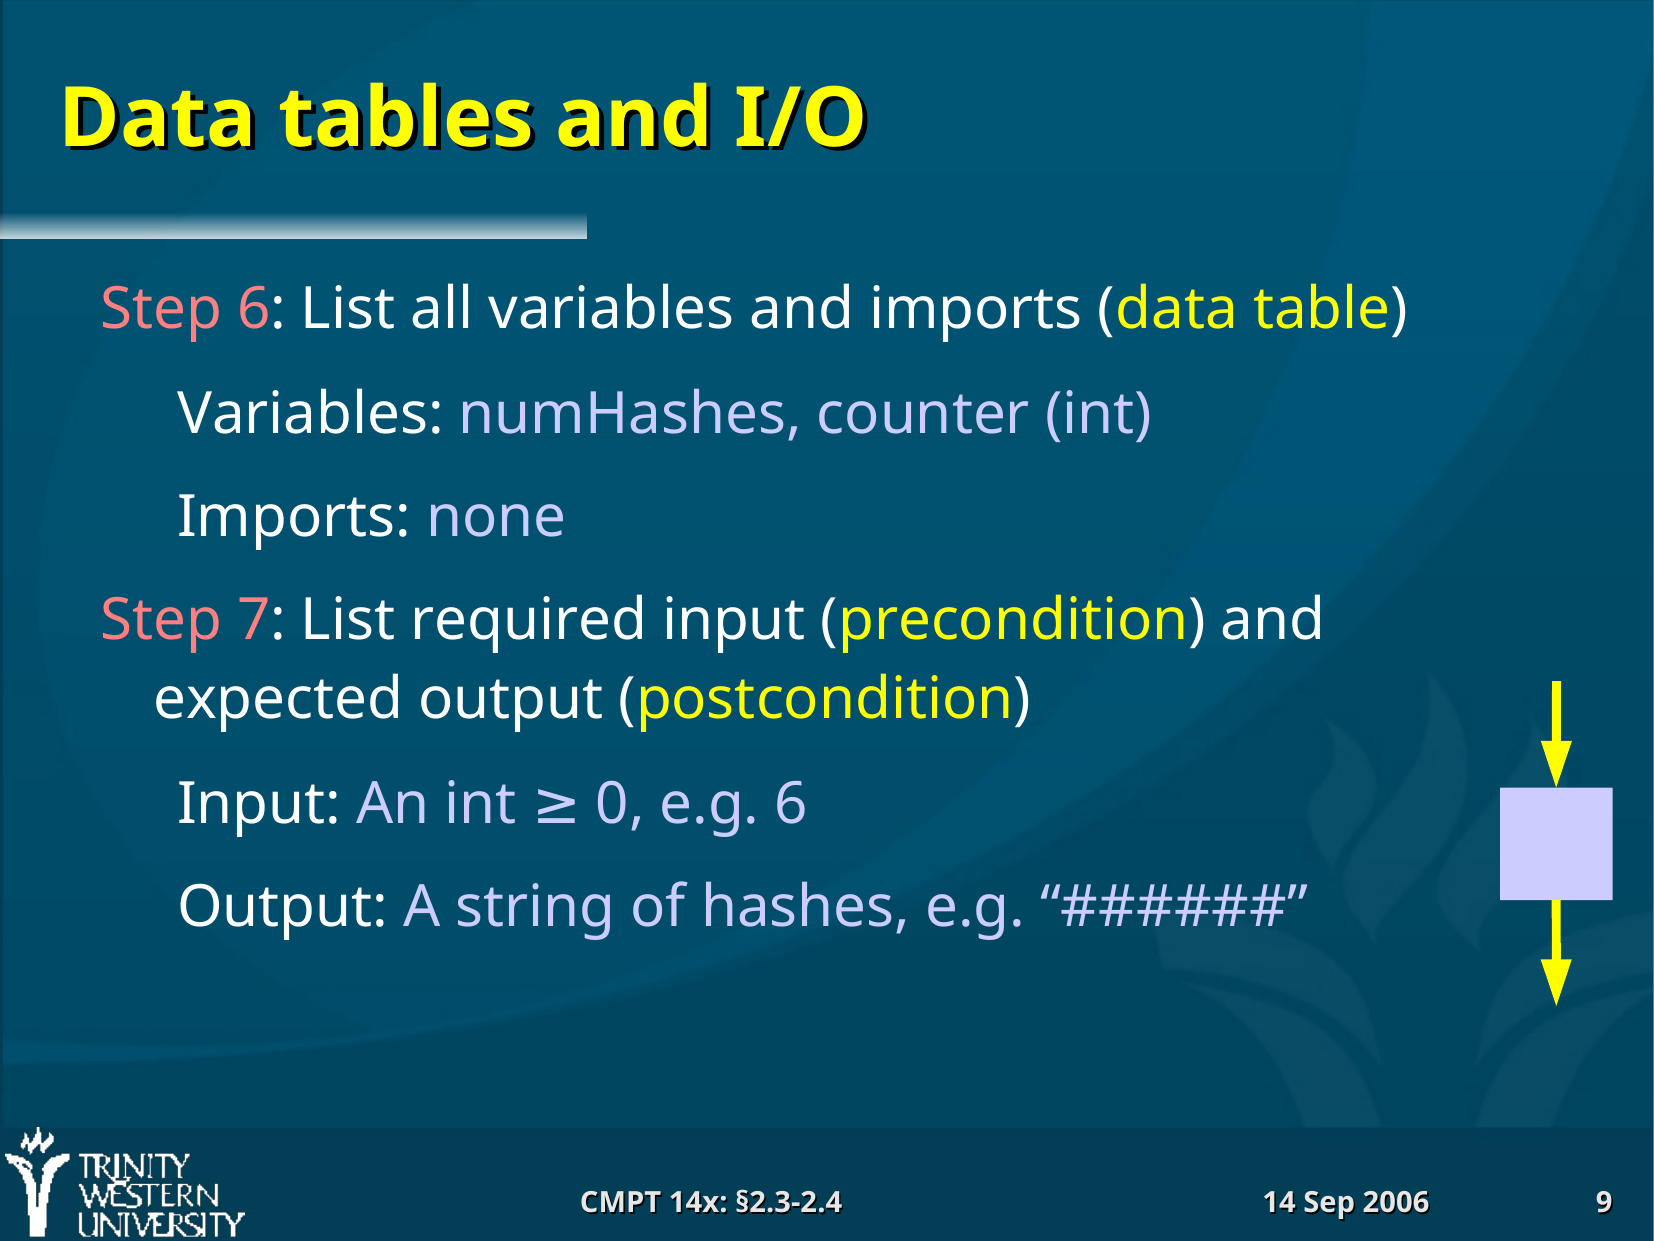

# Data tables and I/O
Step 6: List all variables and imports (data table)
Variables: numHashes, counter (int)
Imports: none
Step 7: List required input (precondition) and expected output (postcondition)
Input: An int ≥ 0, e.g. 6
Output: A string of hashes, e.g. “######”
CMPT 14x: §2.3-2.4
14 Sep 2006
9